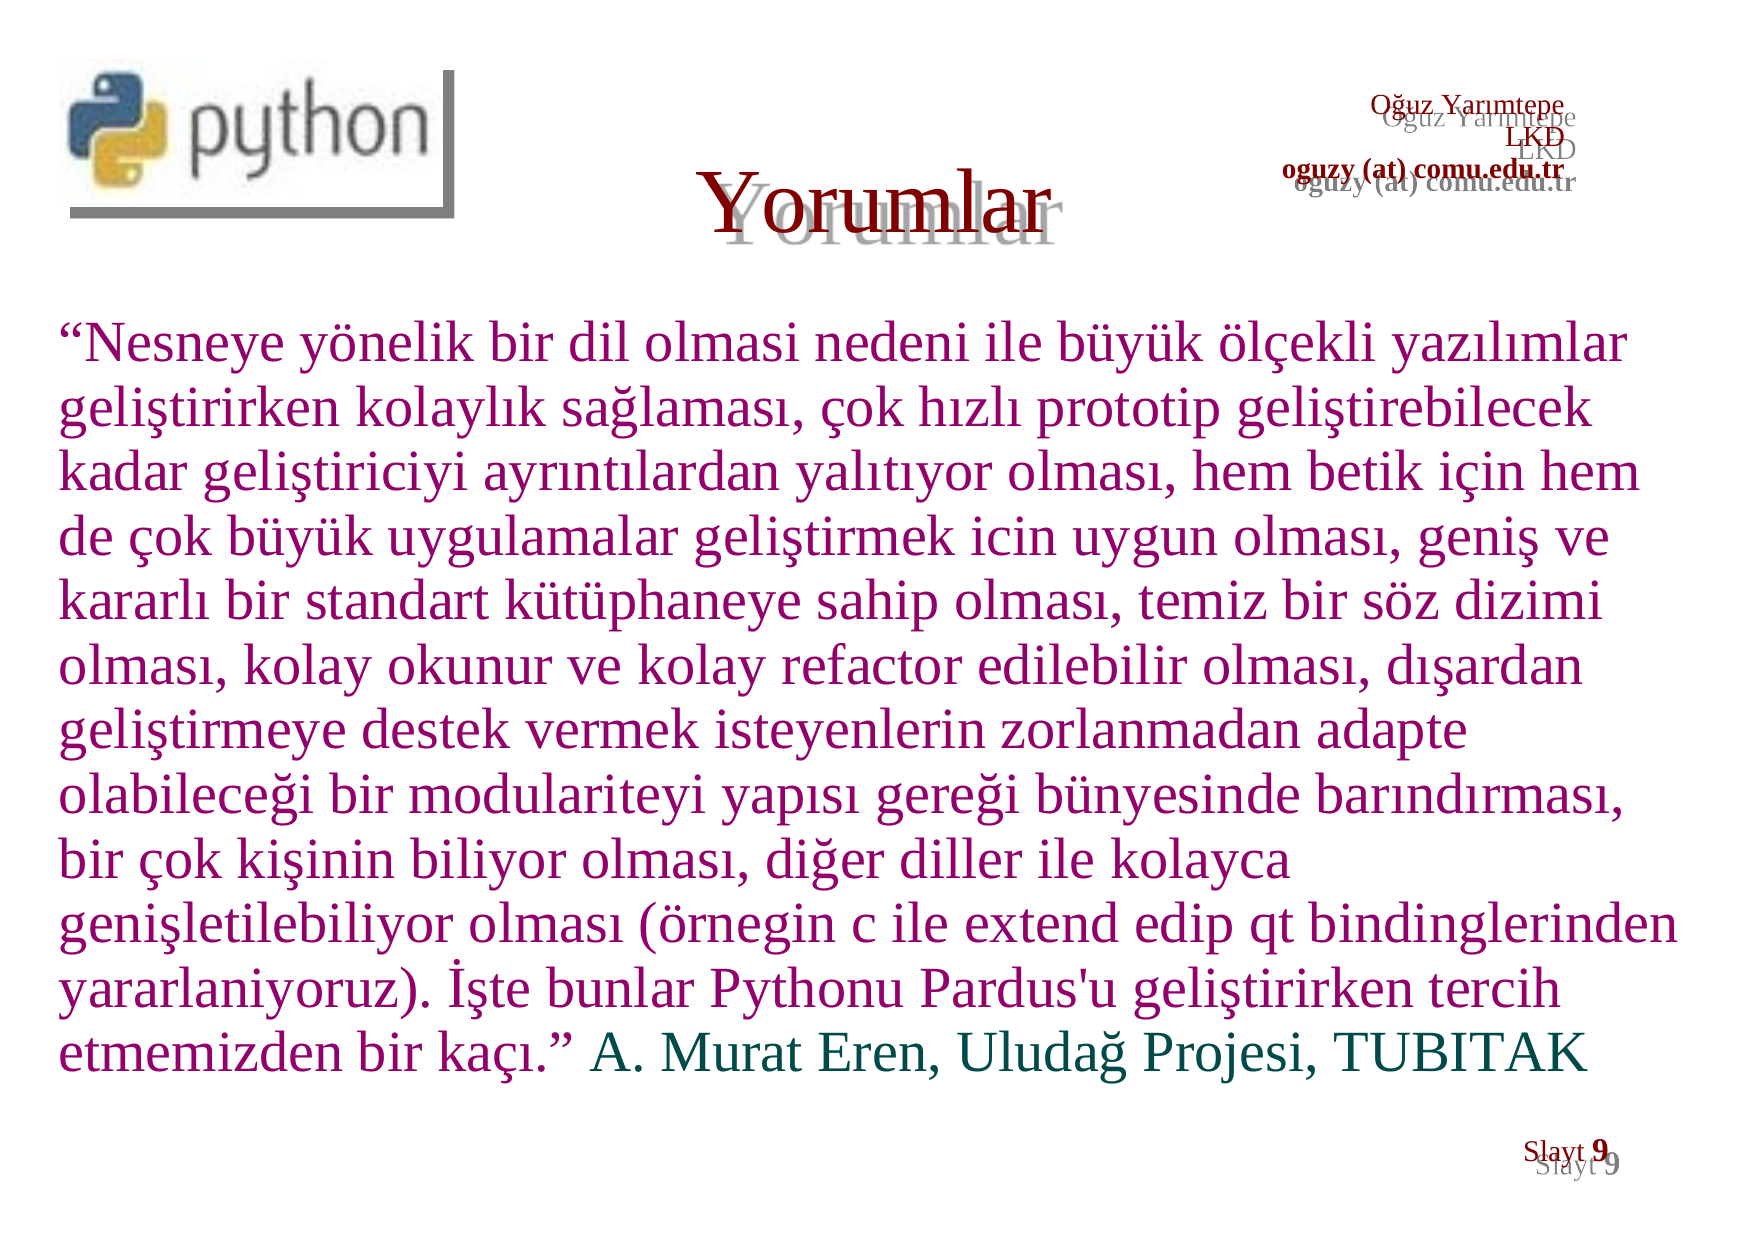

# Yorumlar
“Nesneye yönelik bir dil olmasi nedeni ile büyük ölçekli yazılımlar geliştirirken kolaylık sağlaması, çok hızlı prototip geliştirebilecek kadar geliştiriciyi ayrıntılardan yalıtıyor olması, hem betik için hem de çok büyük uygulamalar geliştirmek icin uygun olması, geniş ve kararlı bir standart kütüphaneye sahip olması, temiz bir söz dizimi olması, kolay okunur ve kolay refactor edilebilir olması, dışardan geliştirmeye destek vermek isteyenlerin zorlanmadan adapte olabileceği bir modulariteyi yapısı gereği bünyesinde barındırması, bir çok kişinin biliyor olması, diğer diller ile kolayca genişletilebiliyor olması (örnegin c ile extend edip qt bindinglerinden yararlaniyoruz). İşte bunlar Pythonu Pardus'u geliştirirken tercih etmemizden bir kaçı.” A. Murat Eren, Uludağ Projesi, TUBITAK